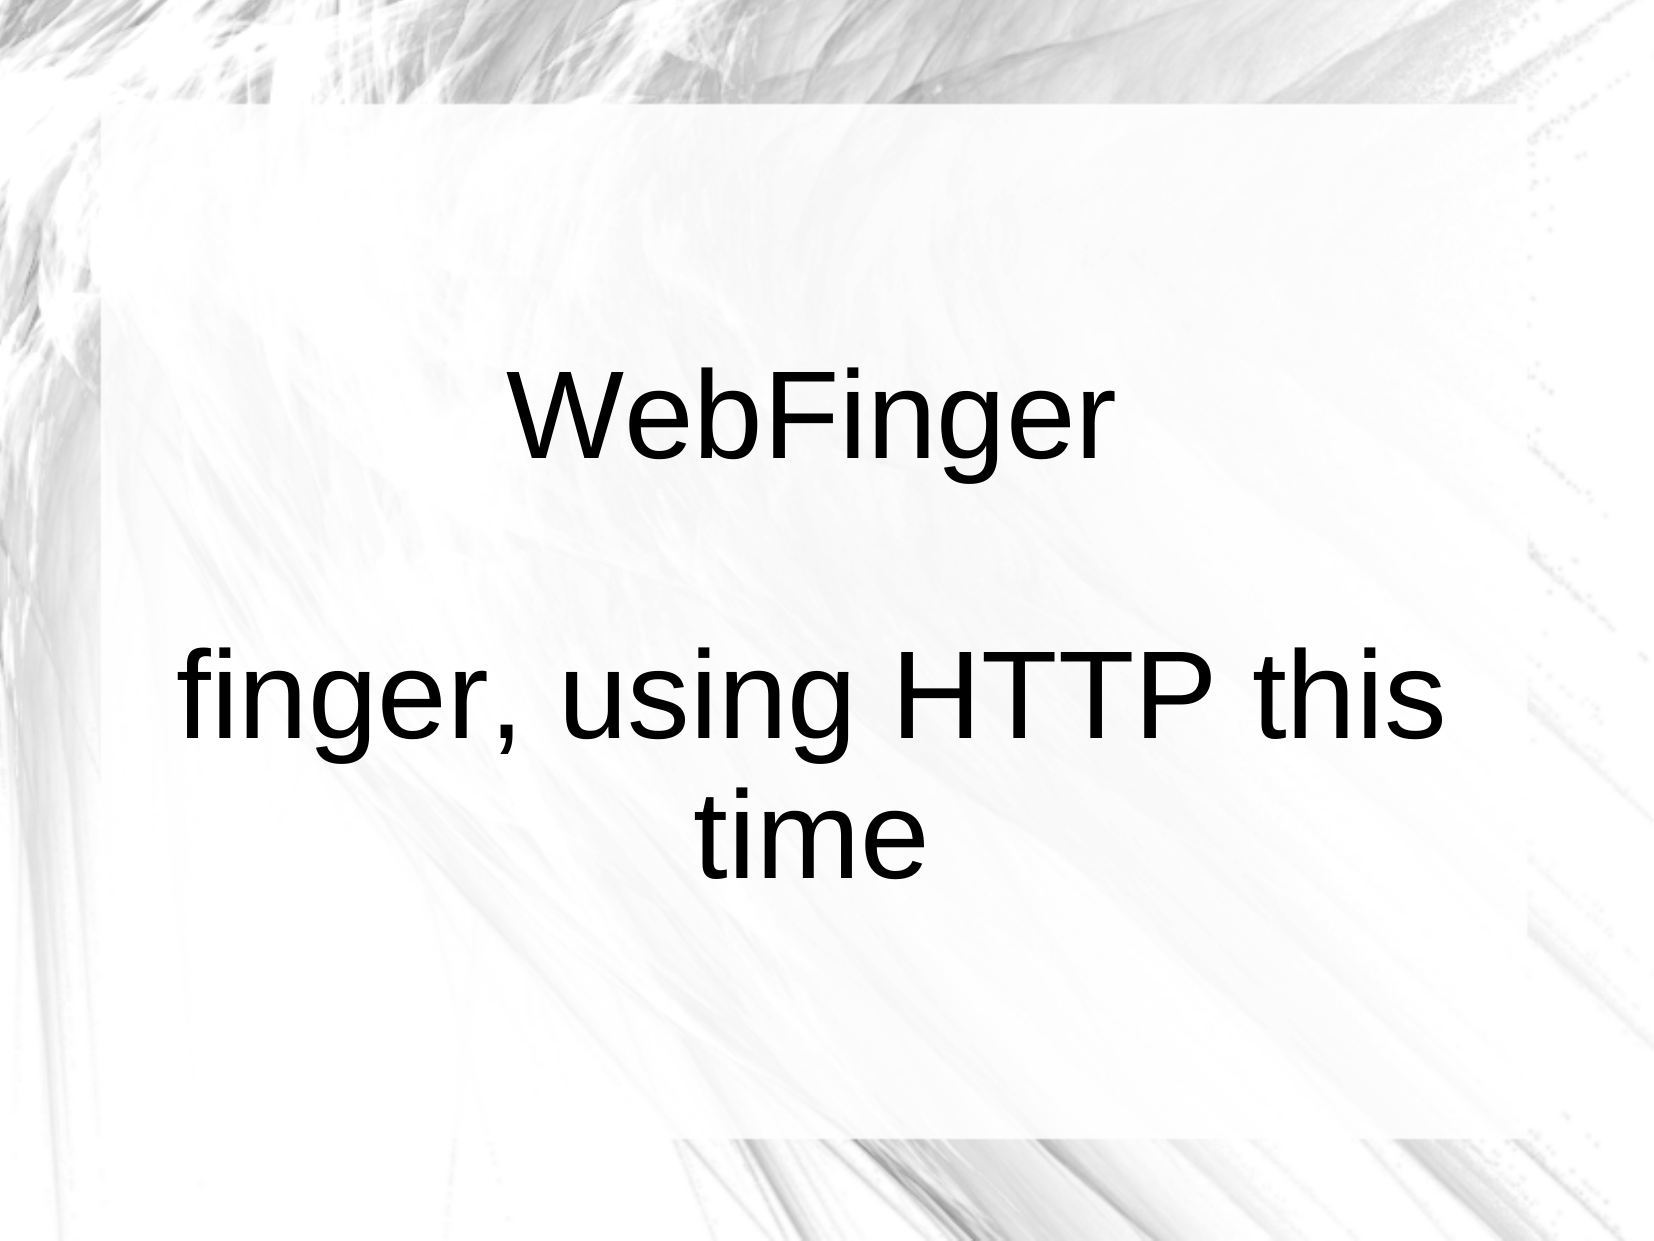

# WebFinger
finger, using HTTP this time